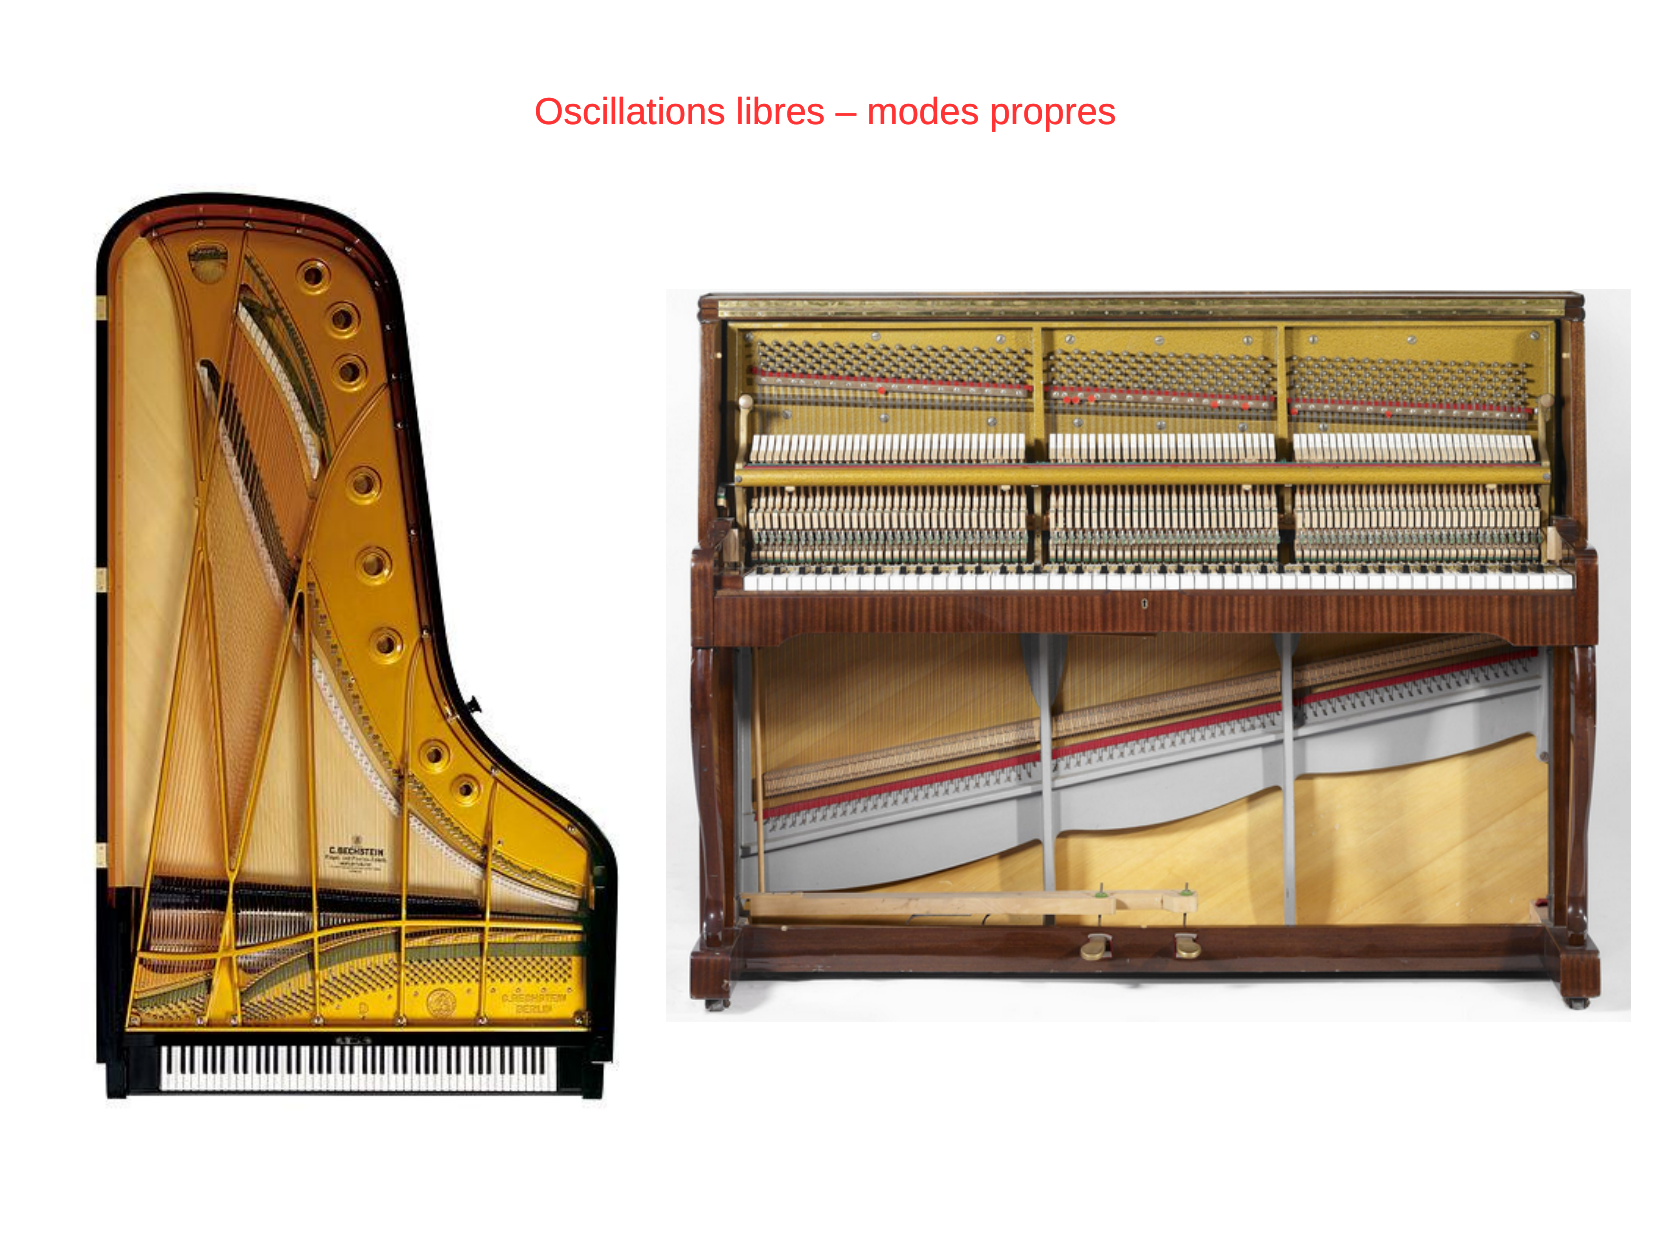

Oscillations libres – modes propres
Oscillations libres – modes propres